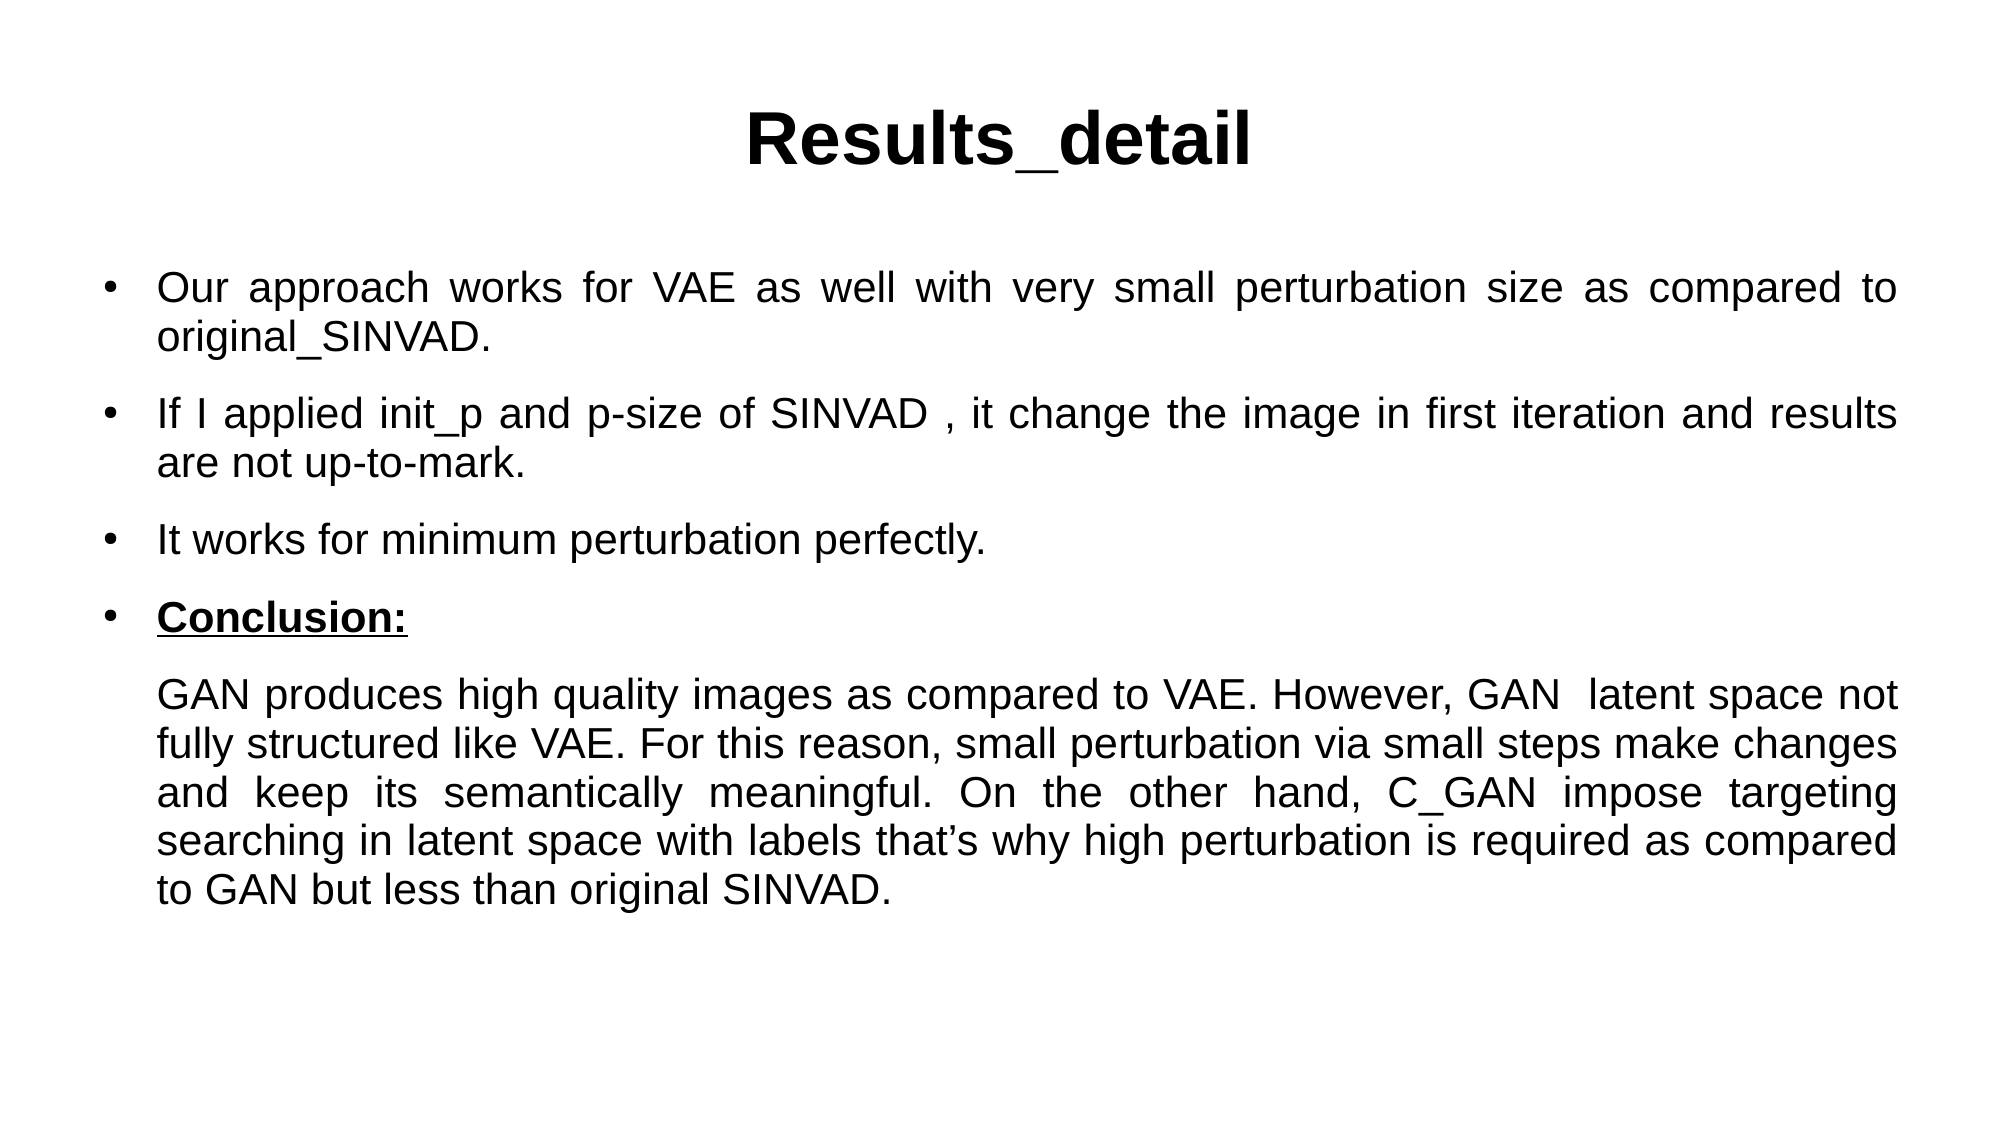

# Results_detail
Our approach works for VAE as well with very small perturbation size as compared to original_SINVAD.
If I applied init_p and p-size of SINVAD , it change the image in first iteration and results are not up-to-mark.
It works for minimum perturbation perfectly.
Conclusion:
GAN produces high quality images as compared to VAE. However, GAN latent space not fully structured like VAE. For this reason, small perturbation via small steps make changes and keep its semantically meaningful. On the other hand, C_GAN impose targeting searching in latent space with labels that’s why high perturbation is required as compared to GAN but less than original SINVAD.